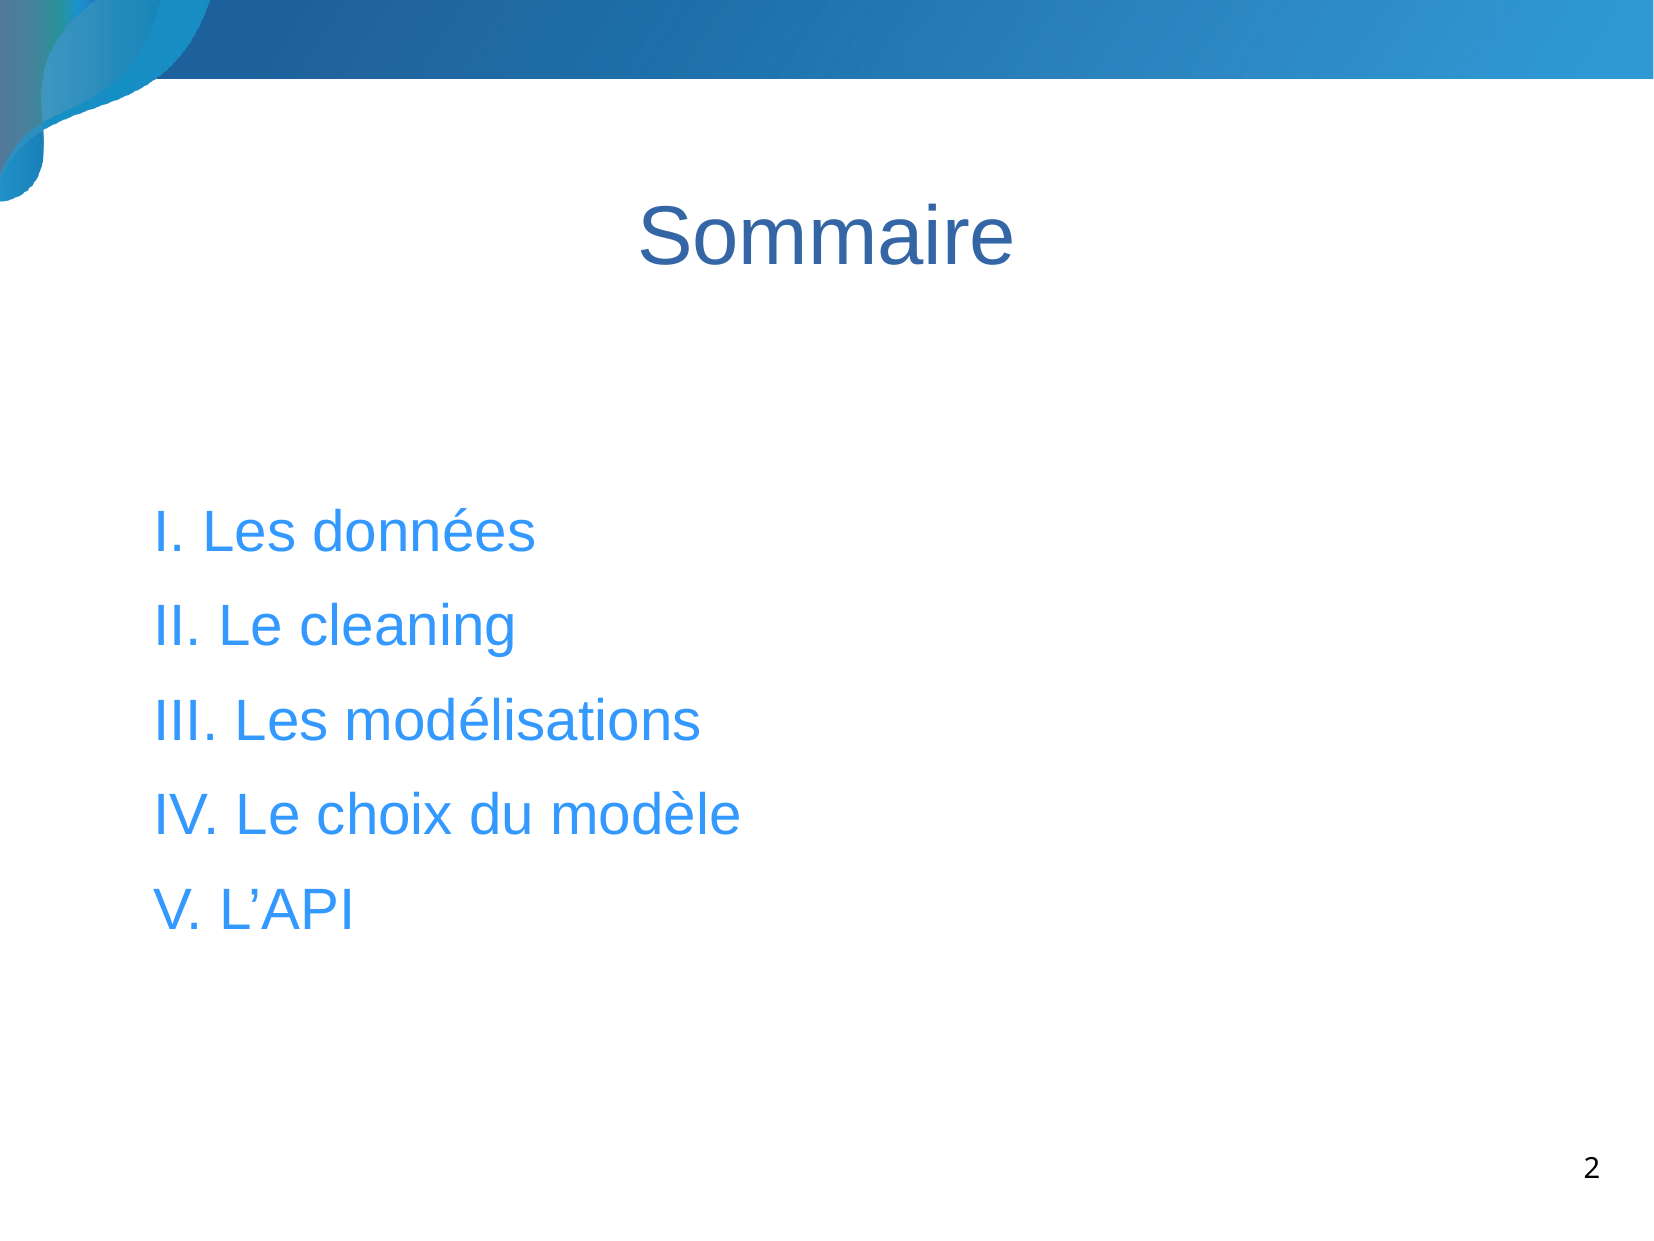

# Sommaire
I. Les données
II. Le cleaning
III. Les modélisations
IV. Le choix du modèle
V. L’API
2